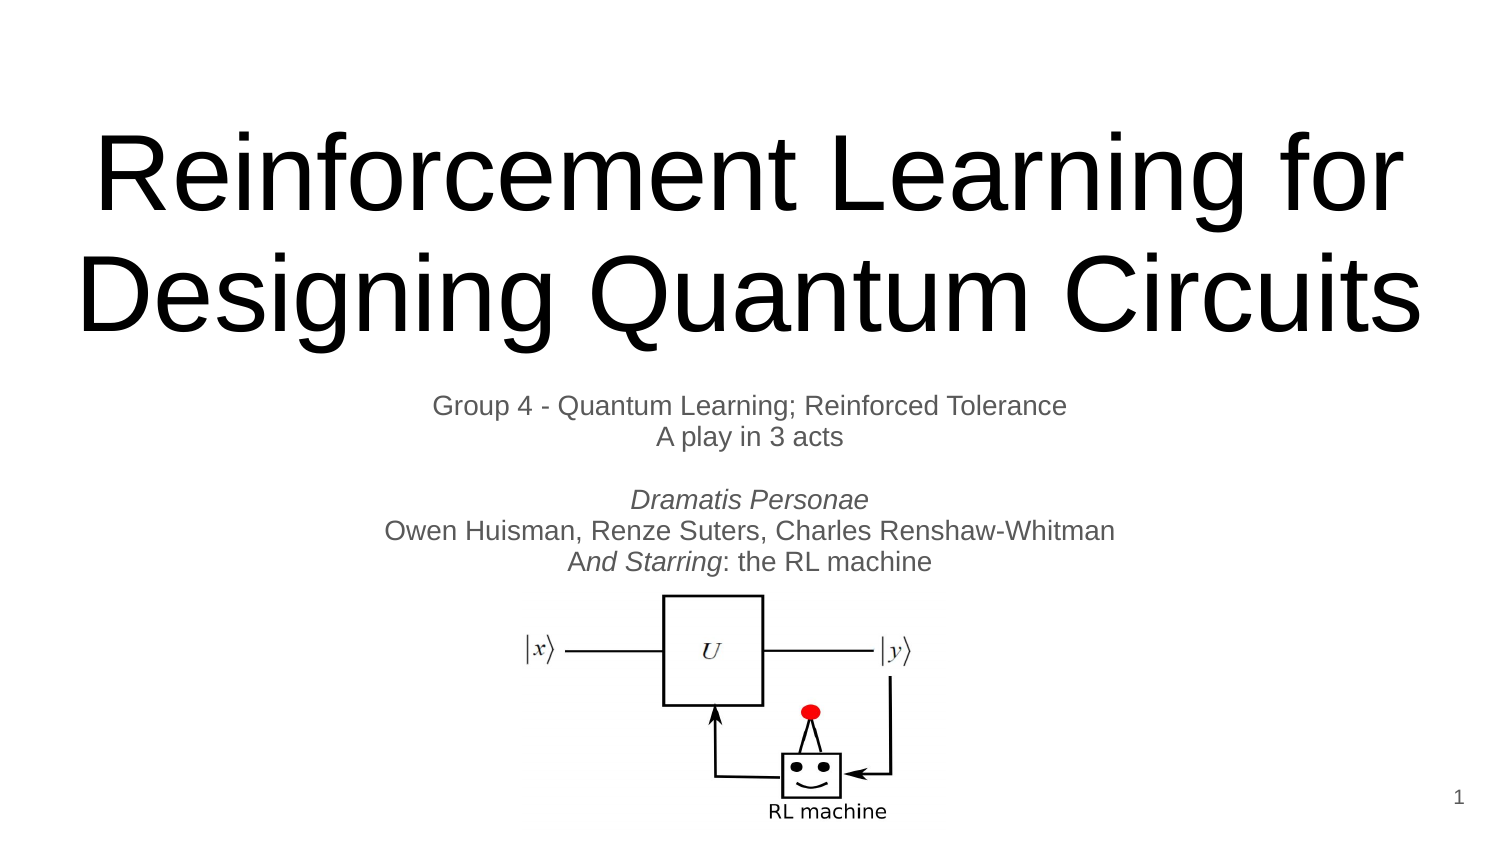

# Reinforcement Learning for Designing Quantum Circuits
Group 4 - Quantum Learning; Reinforced Tolerance
A play in 3 acts
Dramatis Personae
Owen Huisman, Renze Suters, Charles Renshaw-Whitman
And Starring: the RL machine
1